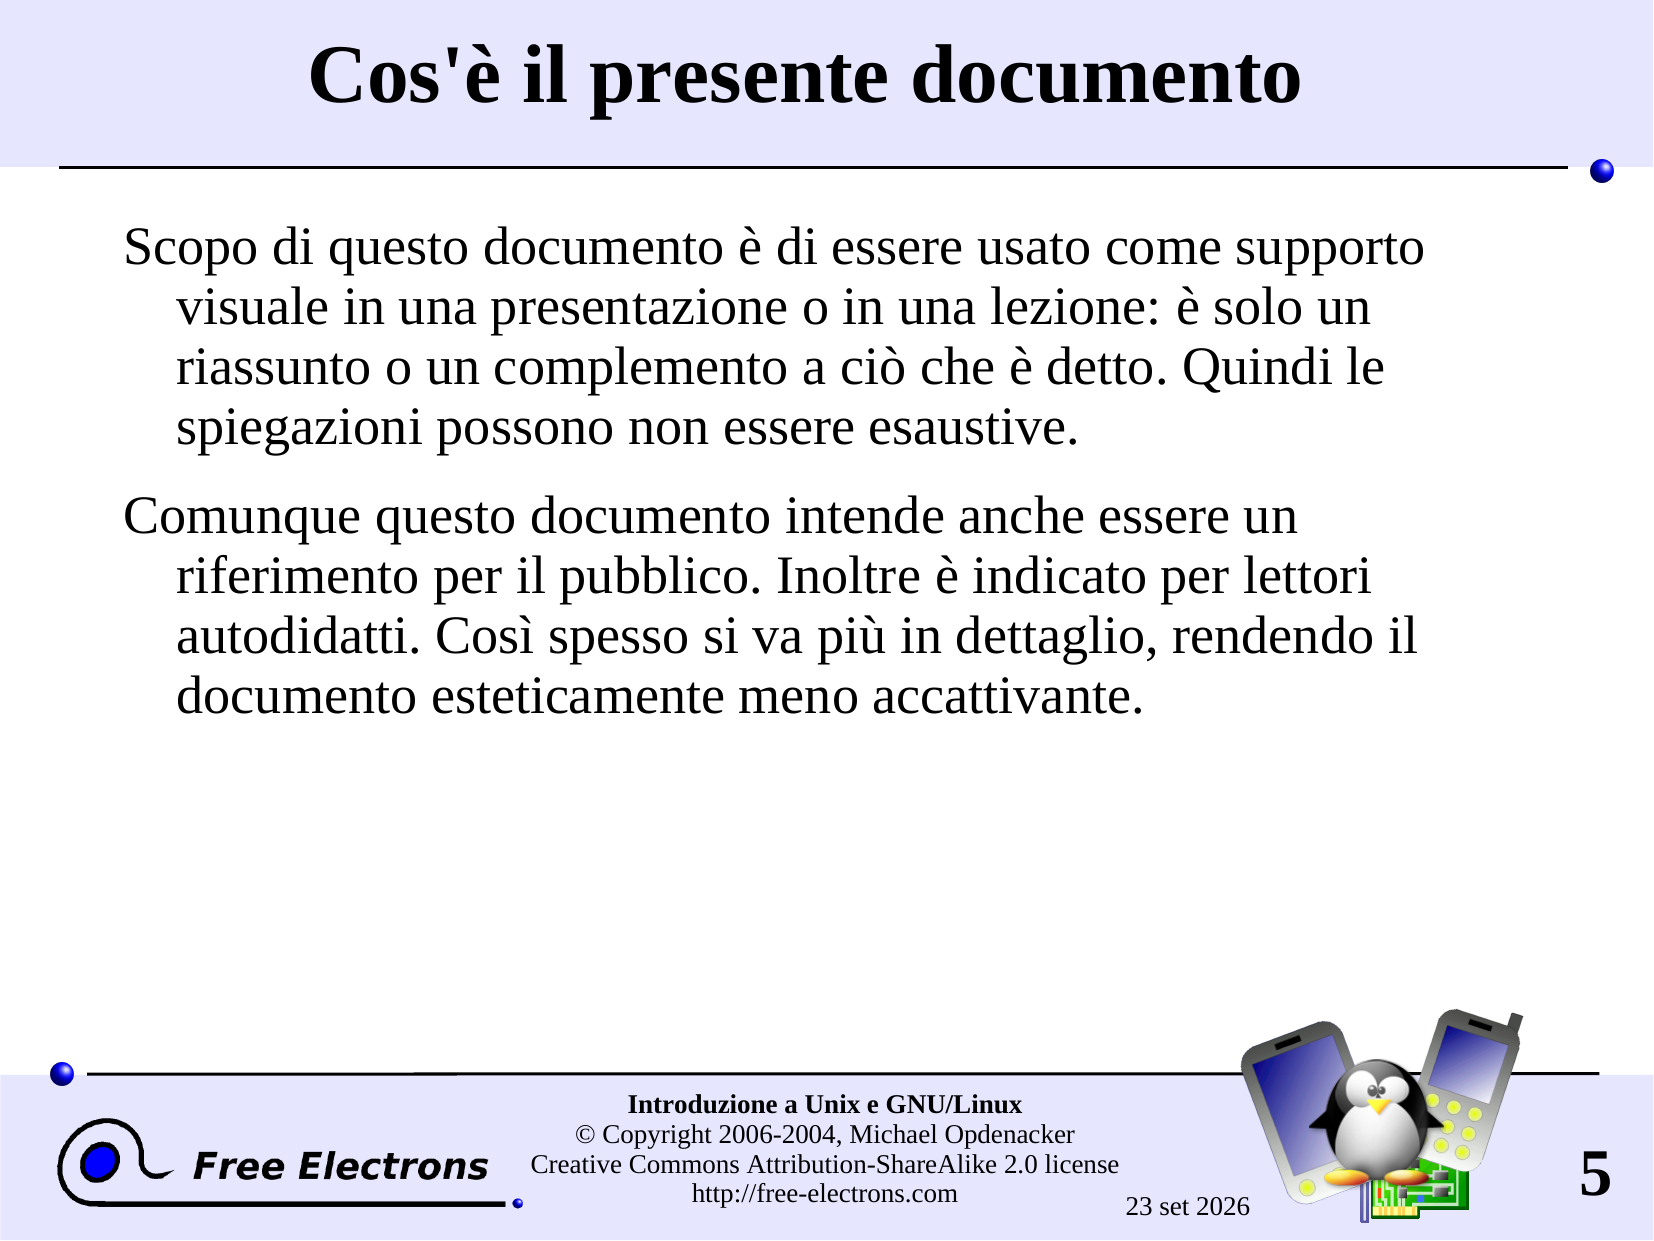

# Cos'è il presente documento
Scopo di questo documento è di essere usato come supporto visuale in una presentazione o in una lezione: è solo un riassunto o un complemento a ciò che è detto. Quindi le spiegazioni possono non essere esaustive.
Comunque questo documento intende anche essere un riferimento per il pubblico. Inoltre è indicato per lettori autodidatti. Così spesso si va più in dettaglio, rendendo il documento esteticamente meno accattivante.